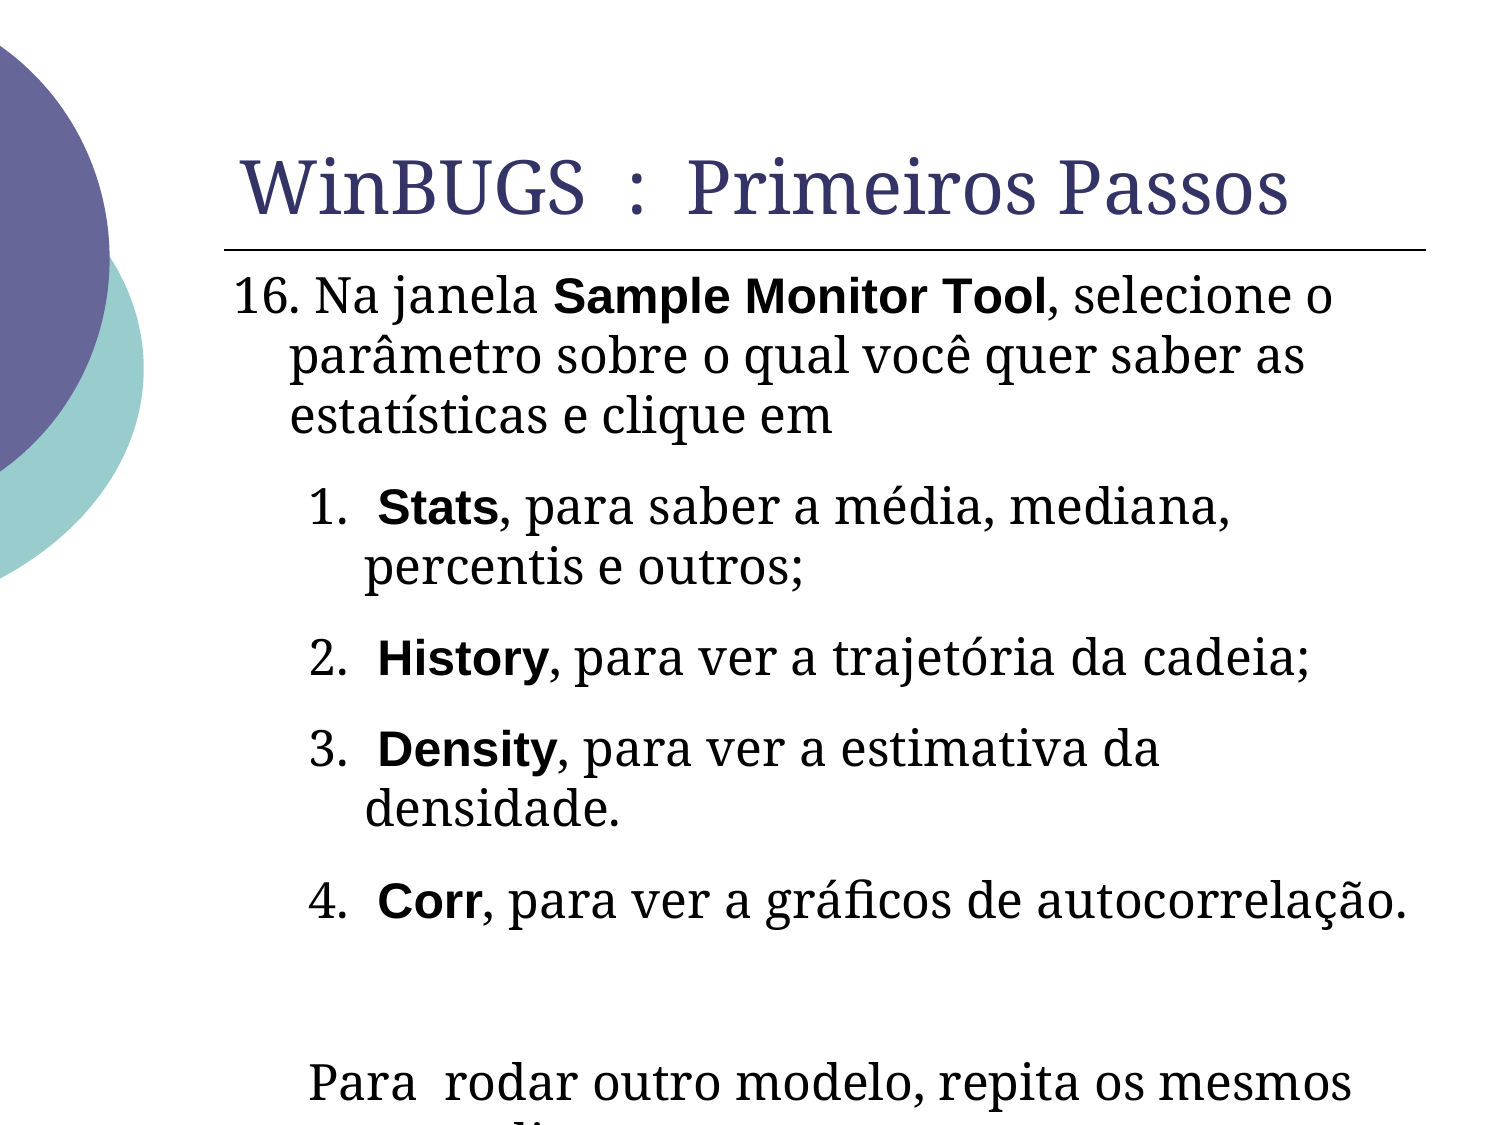

# WinBUGS : Primeiros Passos
 Na janela Sample Monitor Tool, selecione o parâmetro sobre o qual você quer saber as estatísticas e clique em
 Stats, para saber a média, mediana, percentis e outros;
 History, para ver a trajetória da cadeia;
 Density, para ver a estimativa da densidade.
 Corr, para ver a gráficos de autocorrelação.
Para rodar outro modelo, repita os mesmos procedimentos.